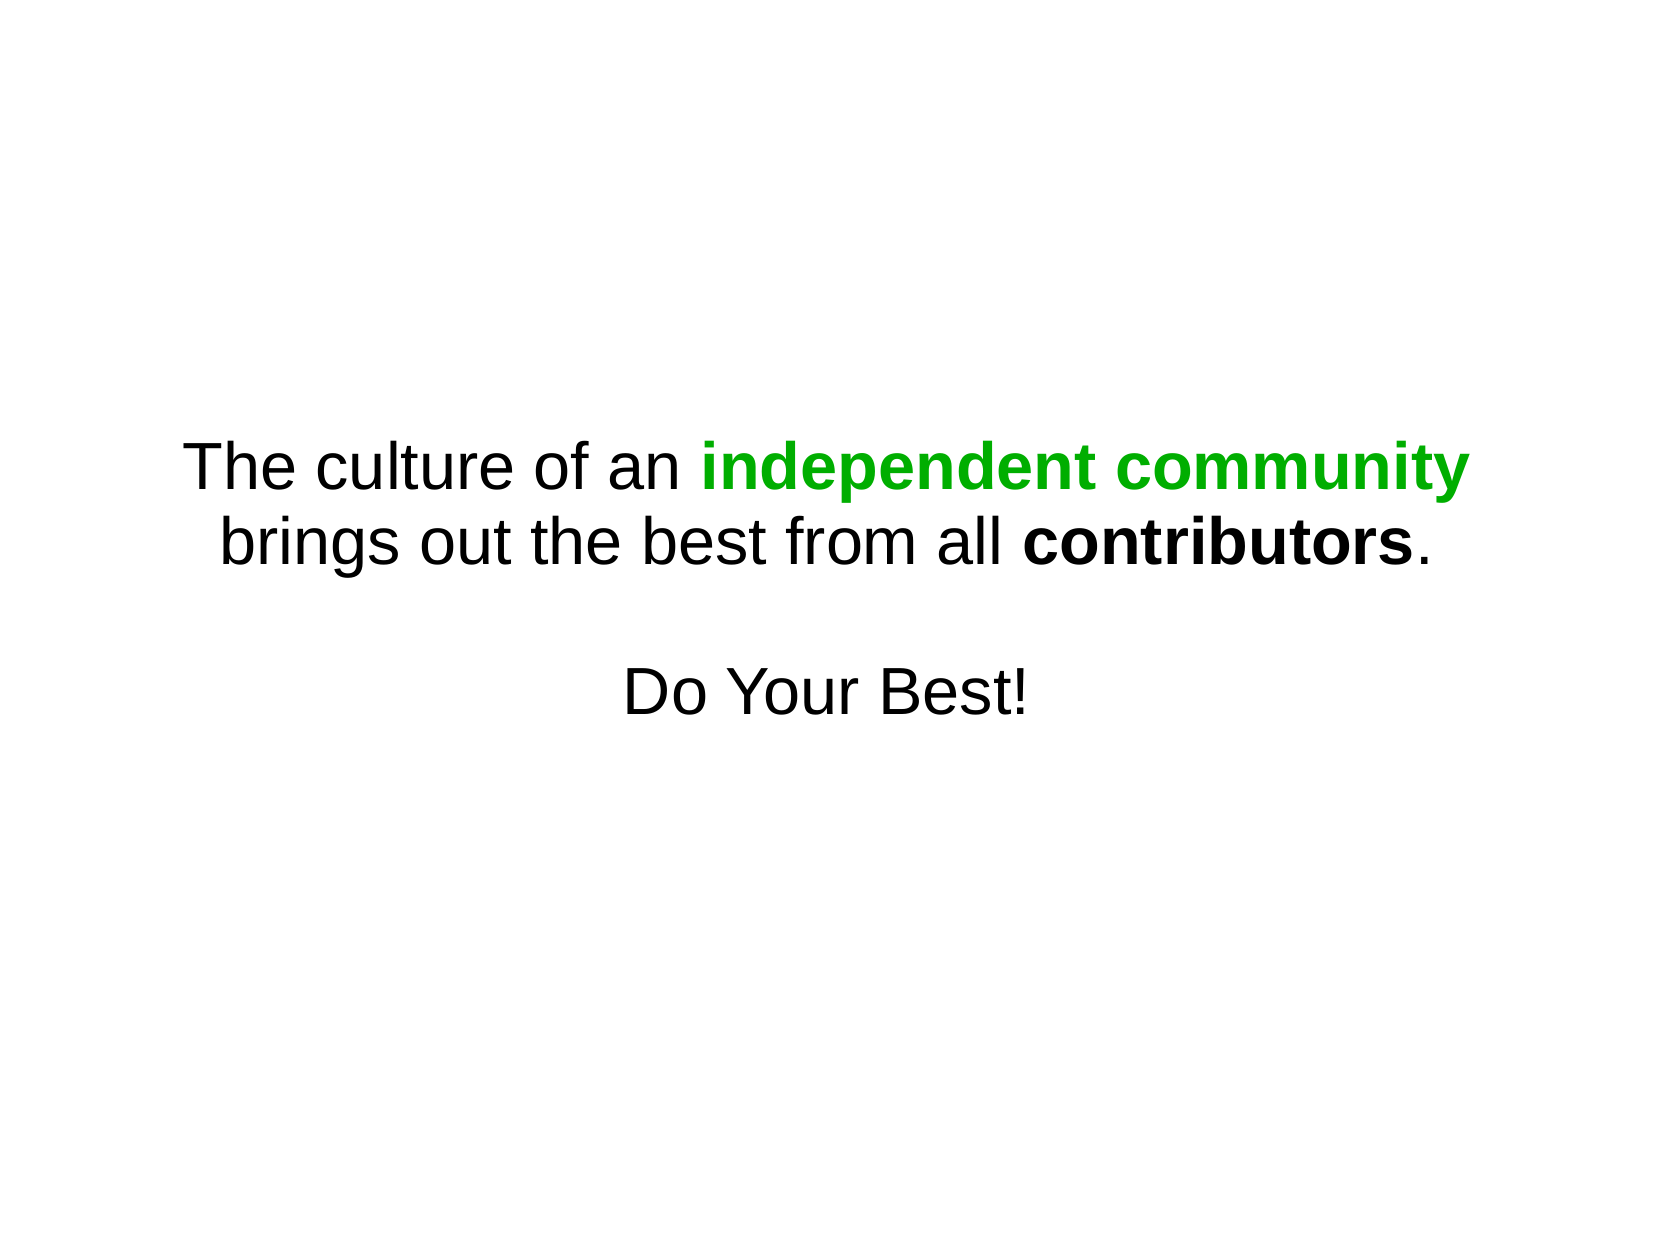

# The culture of an independent community brings out the best from all contributors.
Do Your Best!